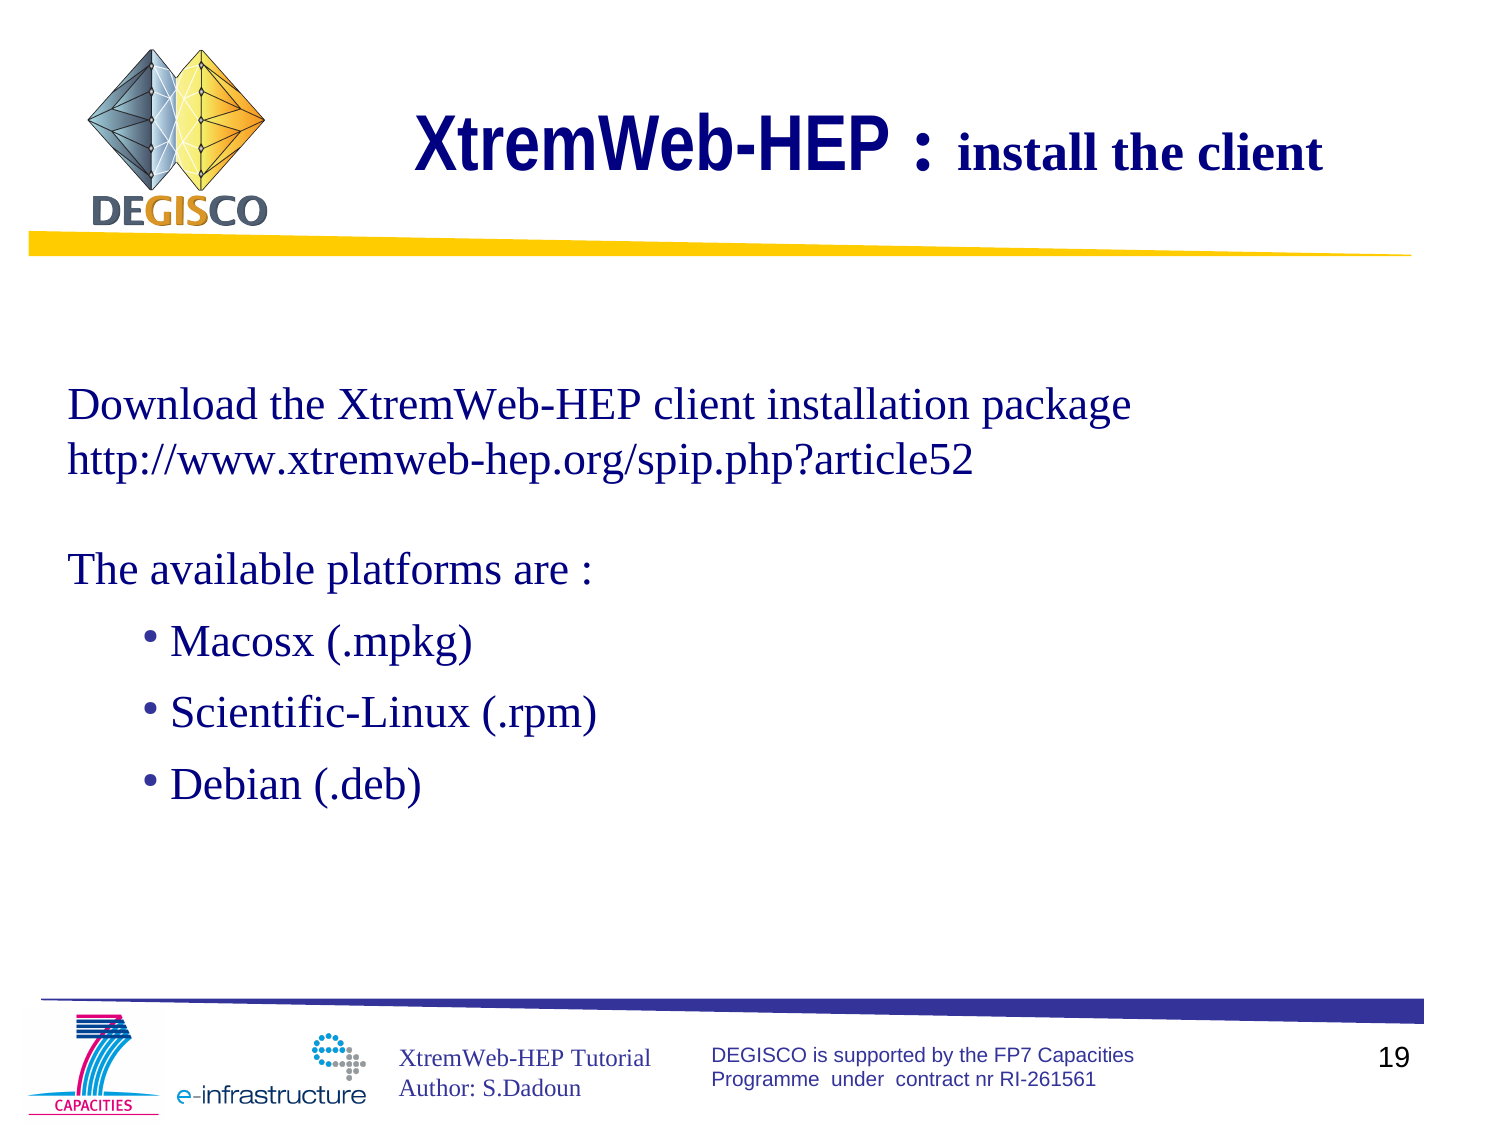

XtremWeb-HEP : install the client
# Download the XtremWeb-HEP client installation package http://www.xtremweb-hep.org/spip.php?article52 The available platforms are :
 Macosx (.mpkg)
 Scientific-Linux (.rpm)
 Debian (.deb)